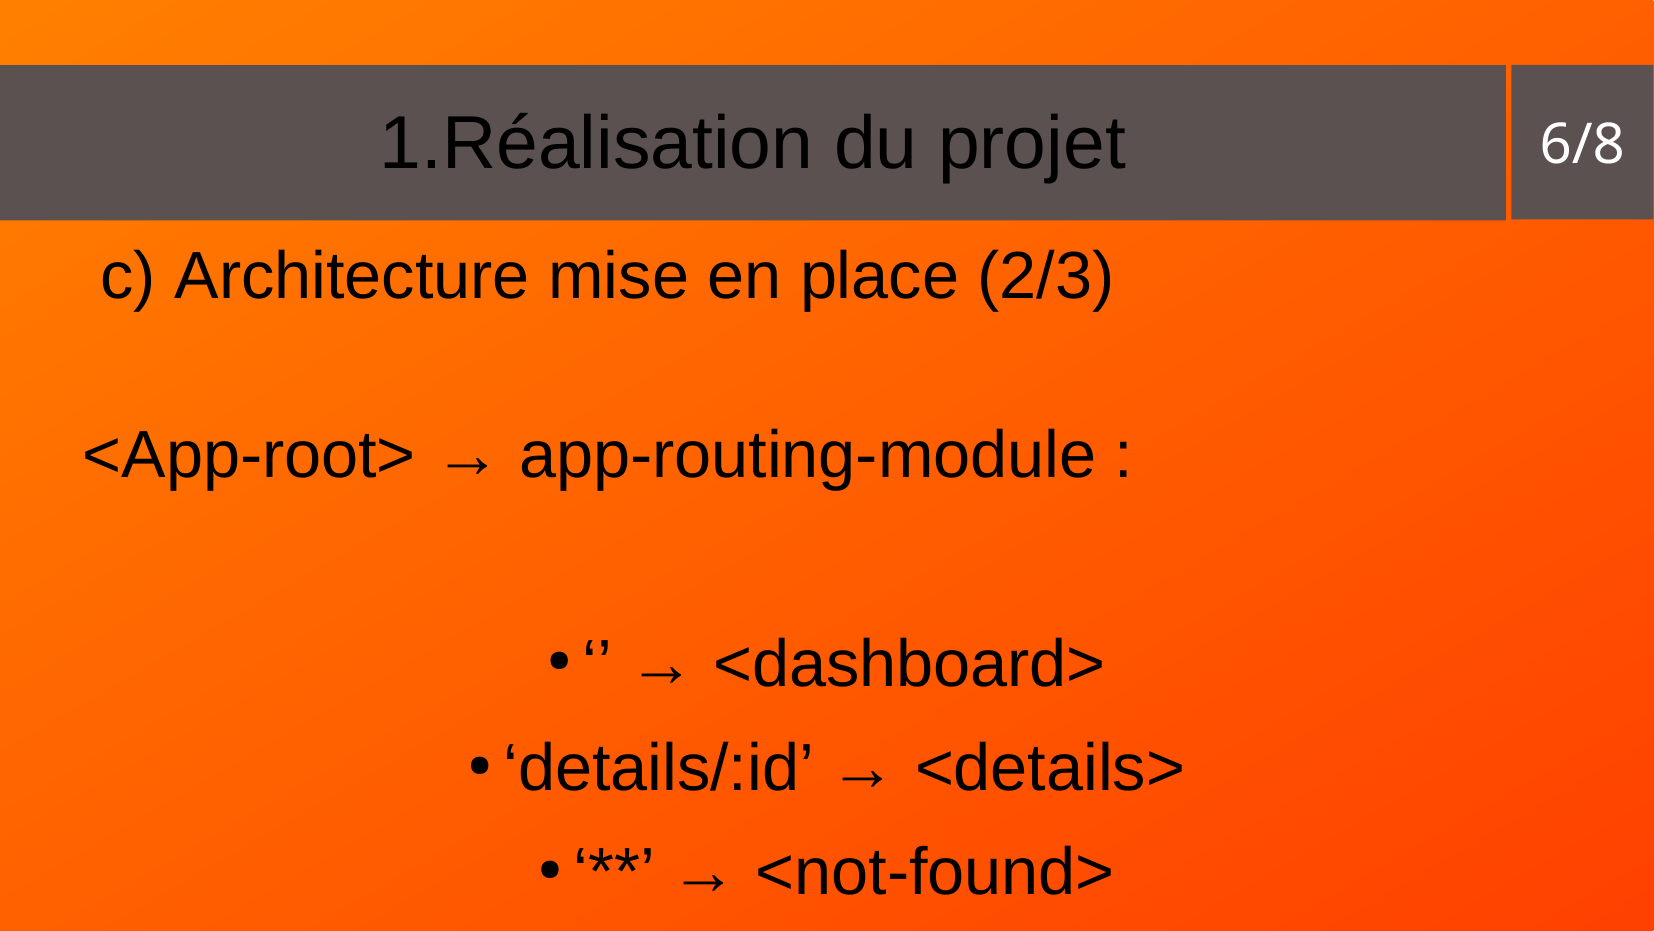

Réalisation du projet
6/8
# Architecture mise en place (2/3)
<App-root> → app-routing-module :
‘’ → <dashboard>
‘details/:id’ → <details>
‘**’ → <not-found>